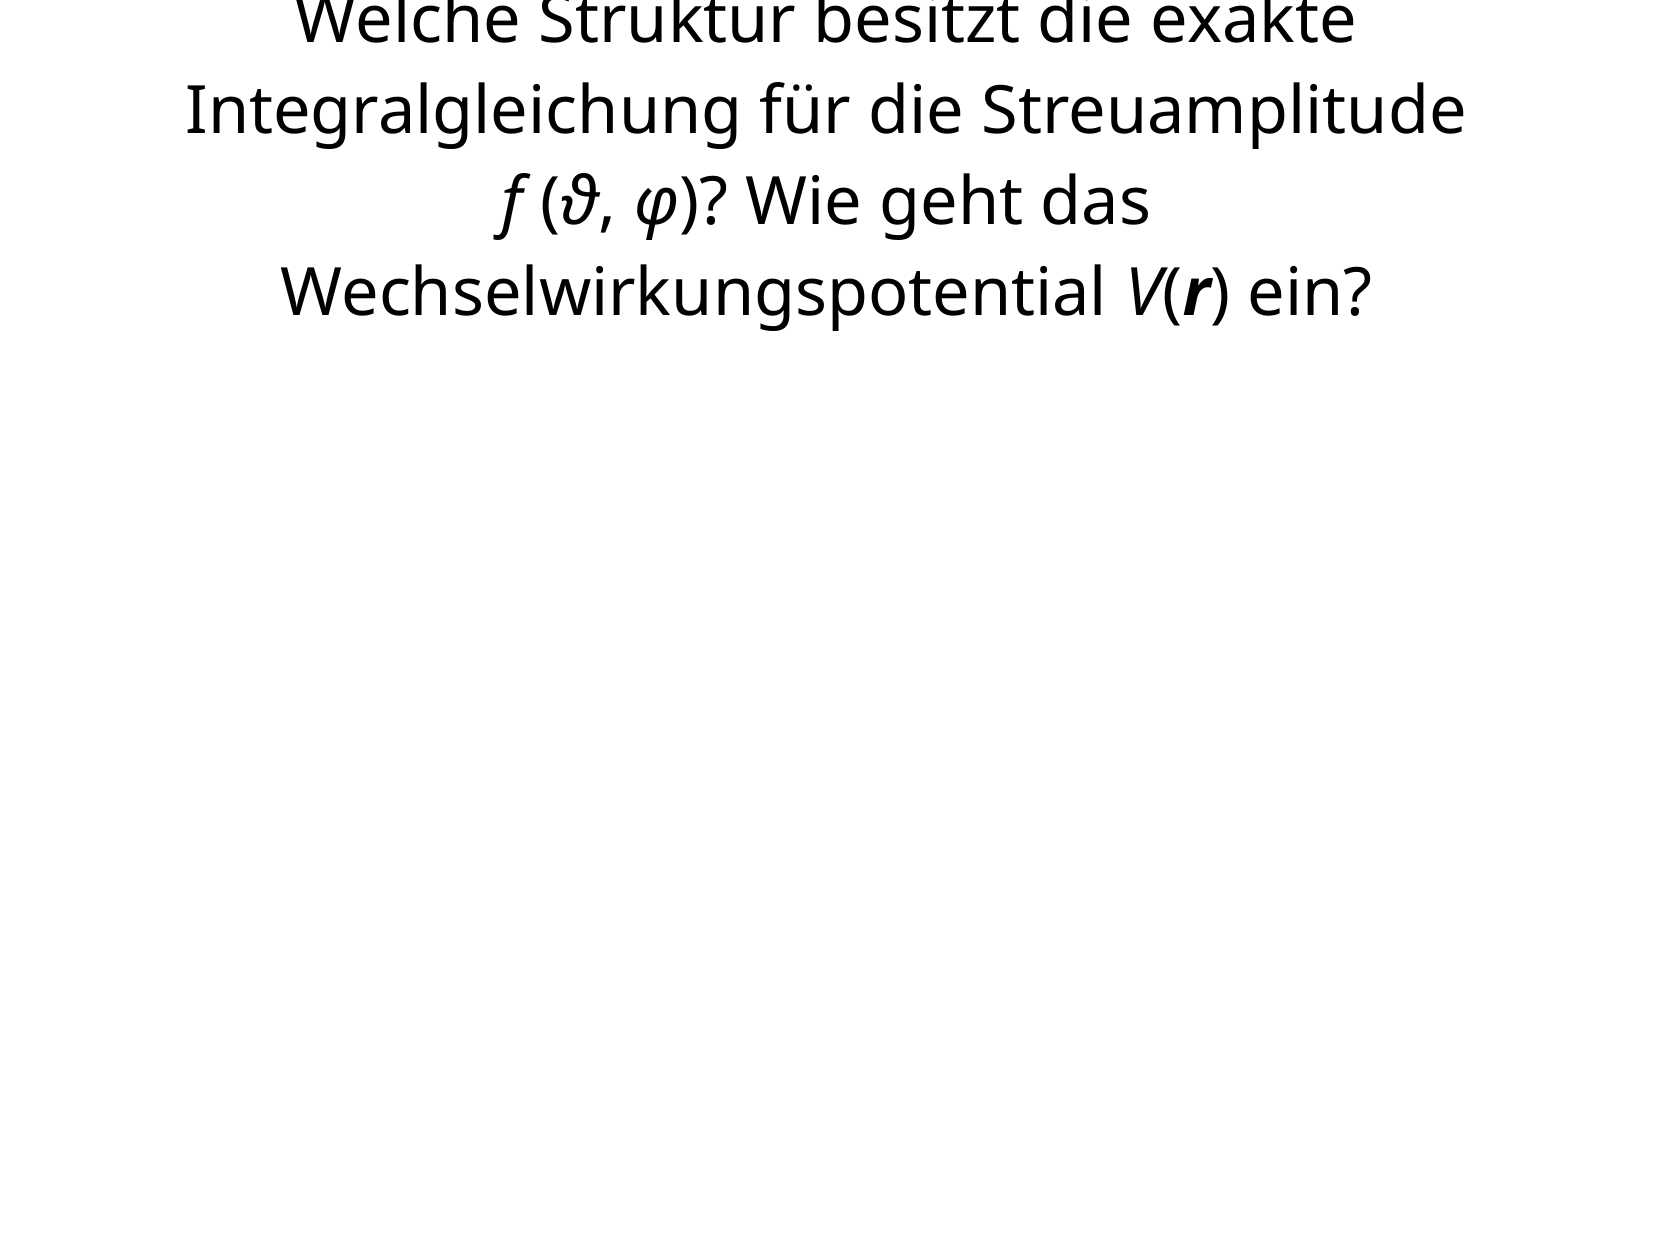

# Welche Struktur besitzt die exakte Integralgleichung für die Streuamplitude f (ϑ, φ)? Wie geht das Wechselwirkungspotential V(r) ein?